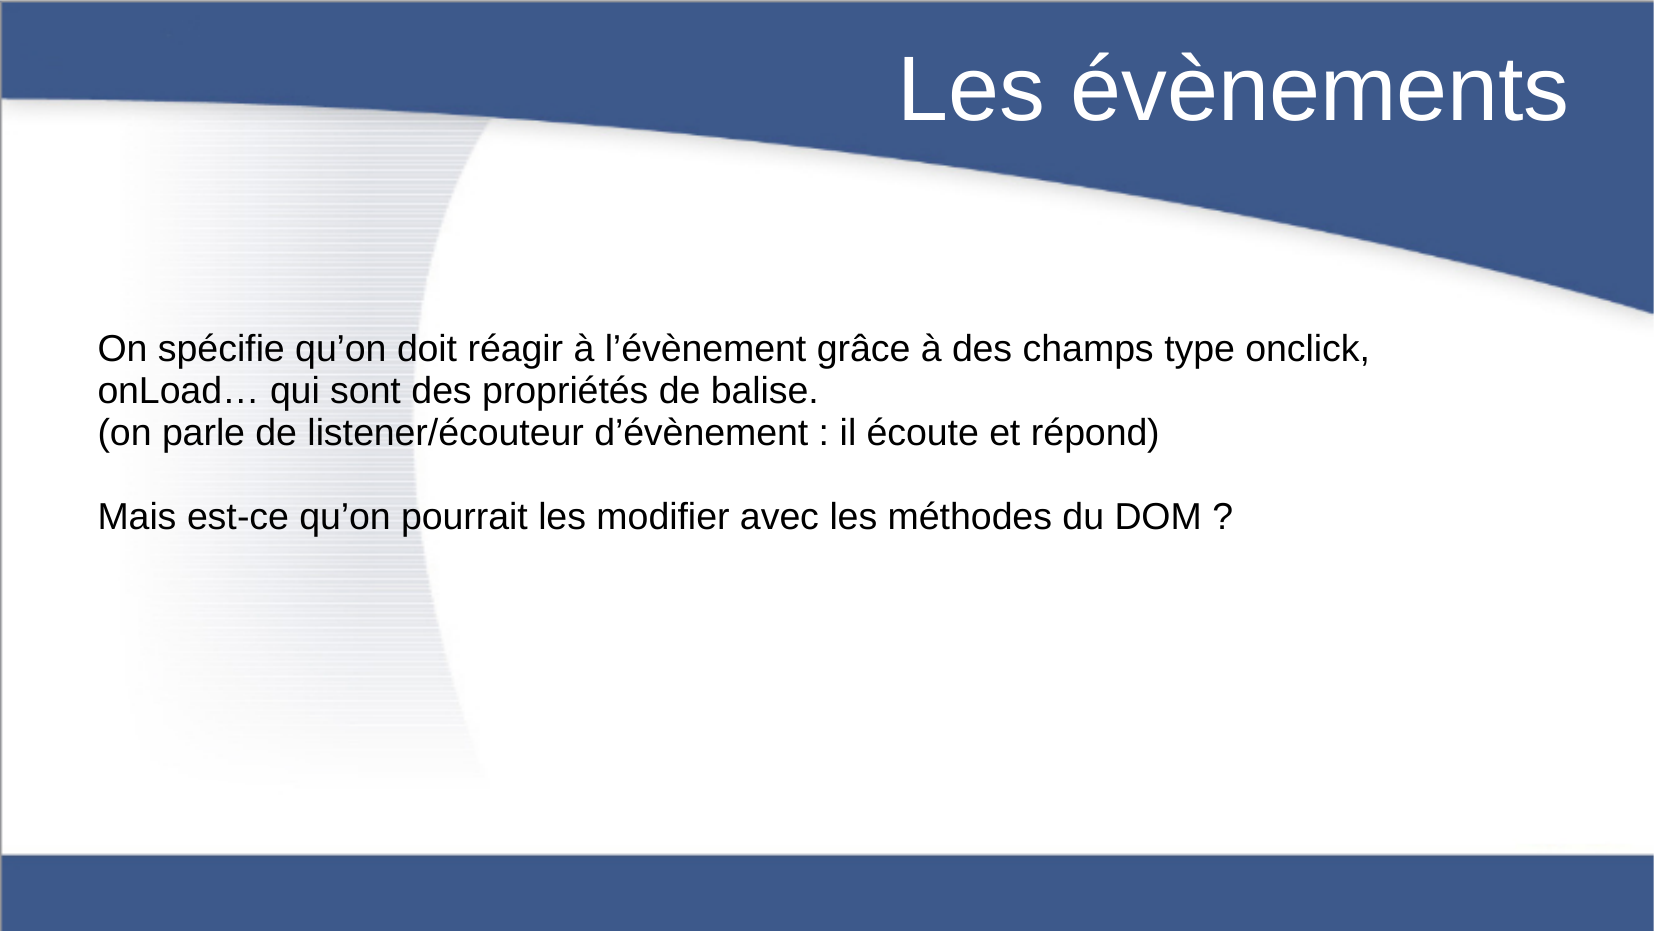

# Les évènements
On spécifie qu’on doit réagir à l’évènement grâce à des champs type onclick, onLoad… qui sont des propriétés de balise.
(on parle de listener/écouteur d’évènement : il écoute et répond)
Mais est-ce qu’on pourrait les modifier avec les méthodes du DOM ?